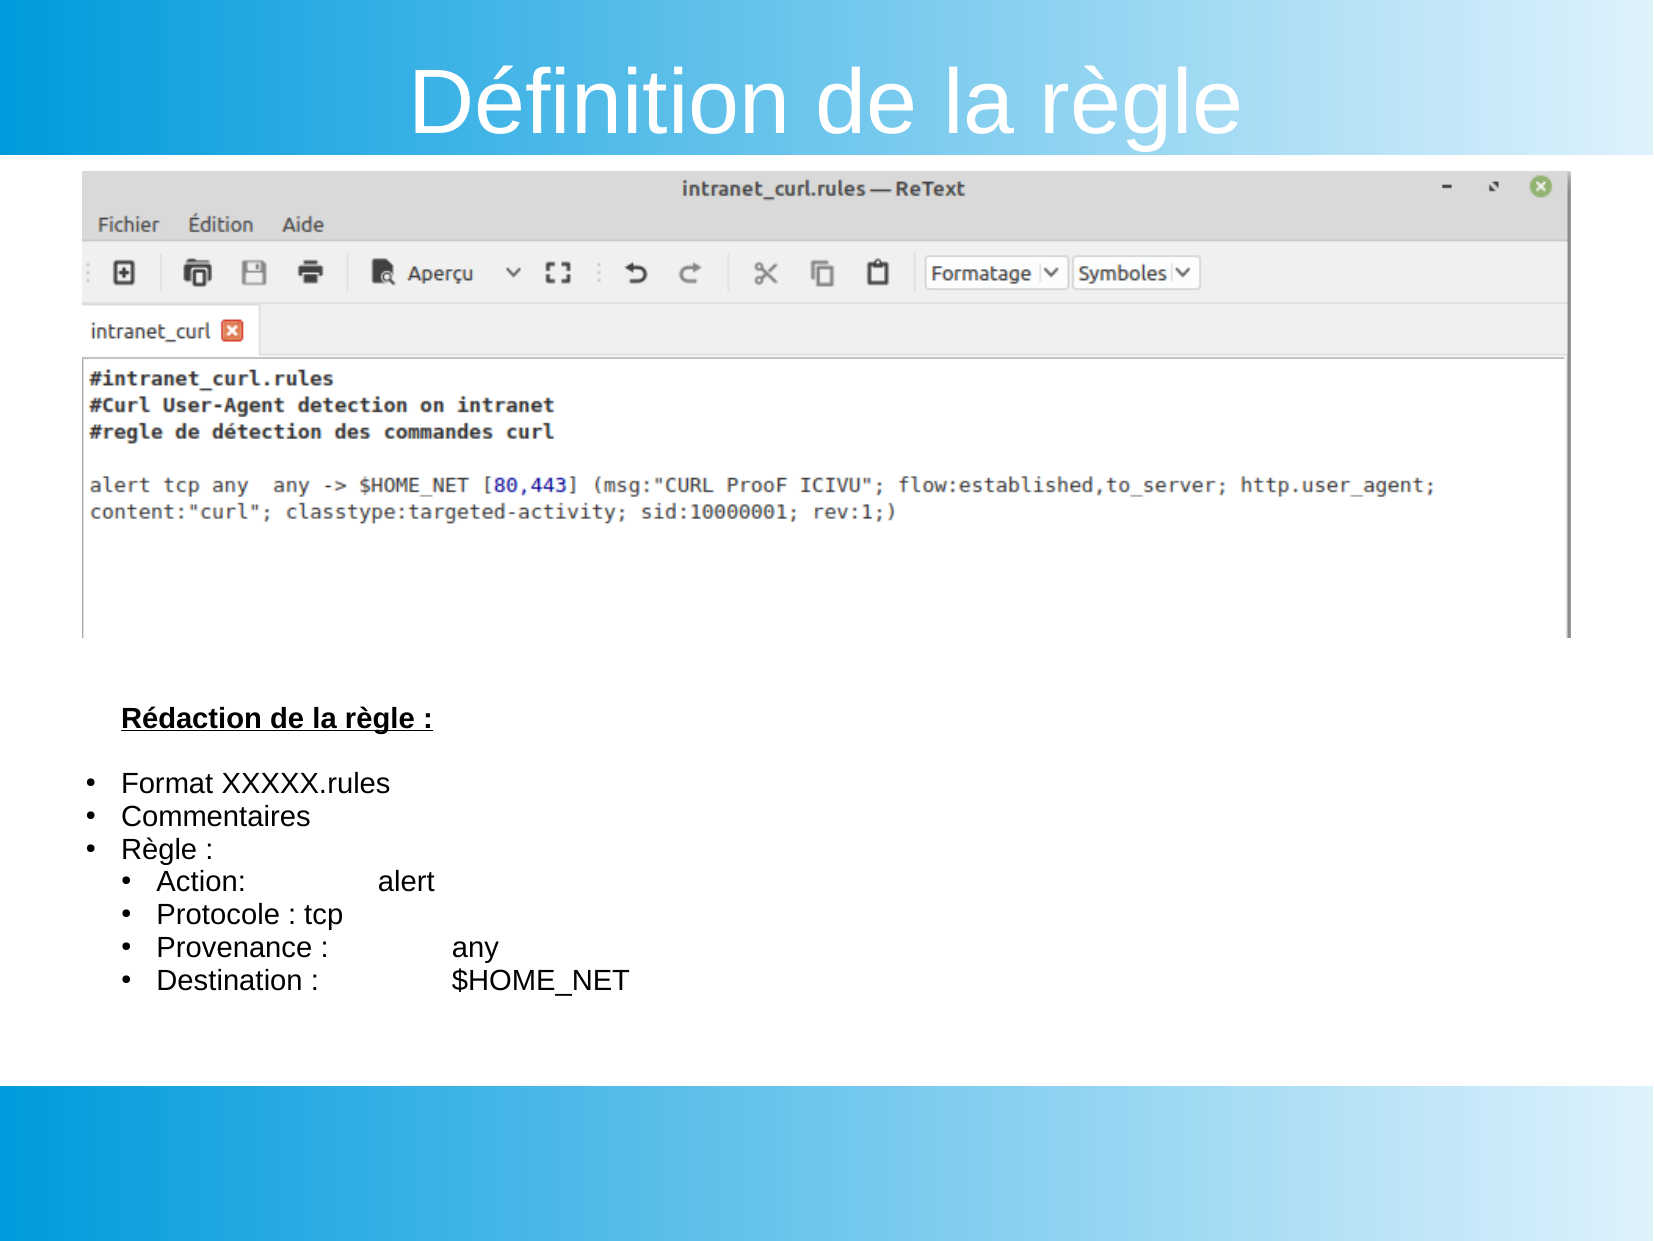

# Définition de la règle
Rédaction de la règle :
Format XXXXX.rules
Commentaires
Règle :
Action:		alert
Protocole :	tcp
Provenance :		any
Destination :		$HOME_NET